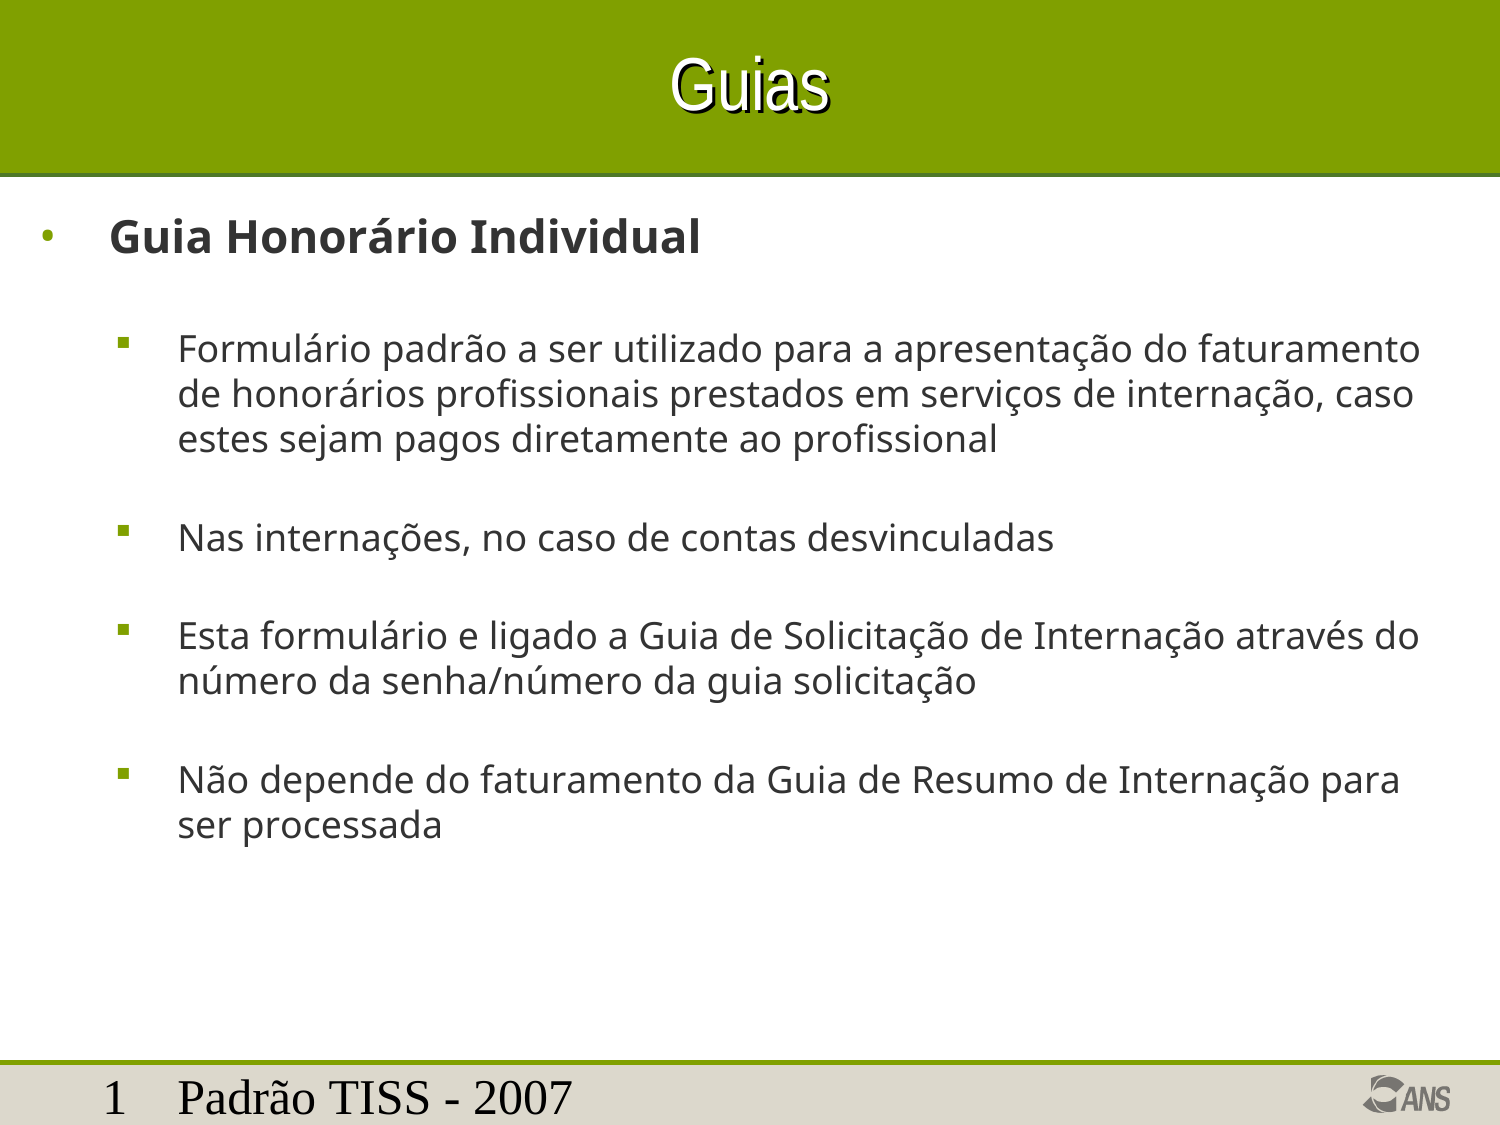

# Guias
Guia Honorário Individual
Formulário padrão a ser utilizado para a apresentação do faturamento de honorários profissionais prestados em serviços de internação, caso estes sejam pagos diretamente ao profissional
Nas internações, no caso de contas desvinculadas
Esta formulário e ligado a Guia de Solicitação de Internação através do número da senha/número da guia solicitação
Não depende do faturamento da Guia de Resumo de Internação para ser processada
13
Padrão TISS - 2007